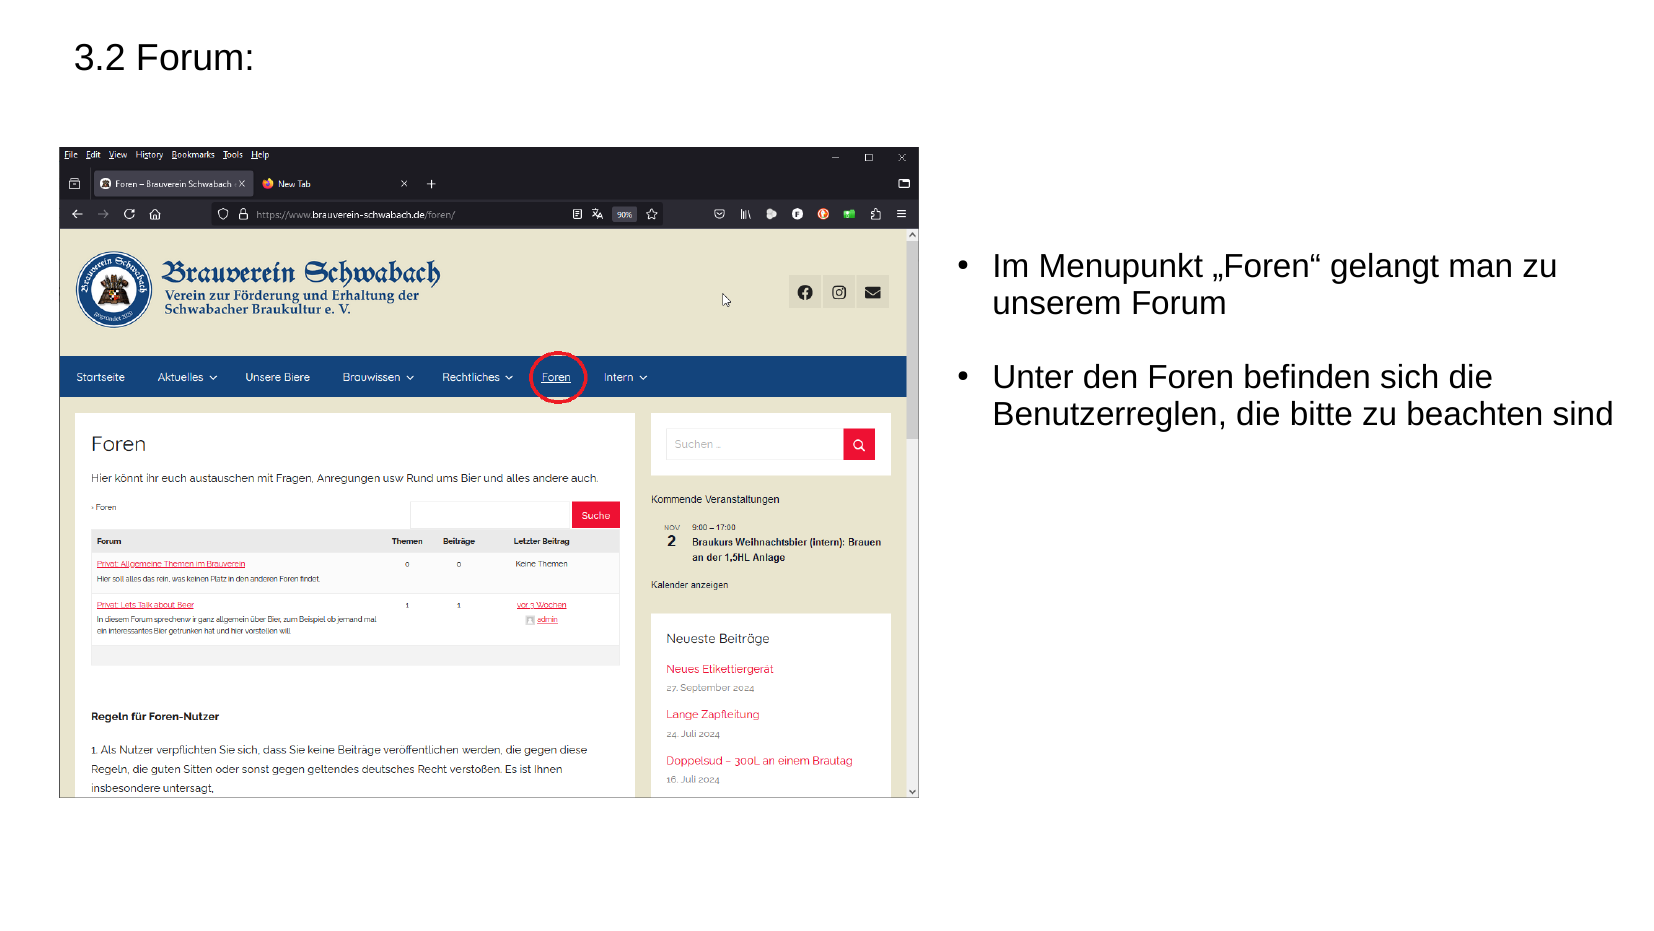

3.2 Forum:
Im Menupunkt „Foren“ gelangt man zu unserem Forum
Unter den Foren befinden sich die Benutzerreglen, die bitte zu beachten sind